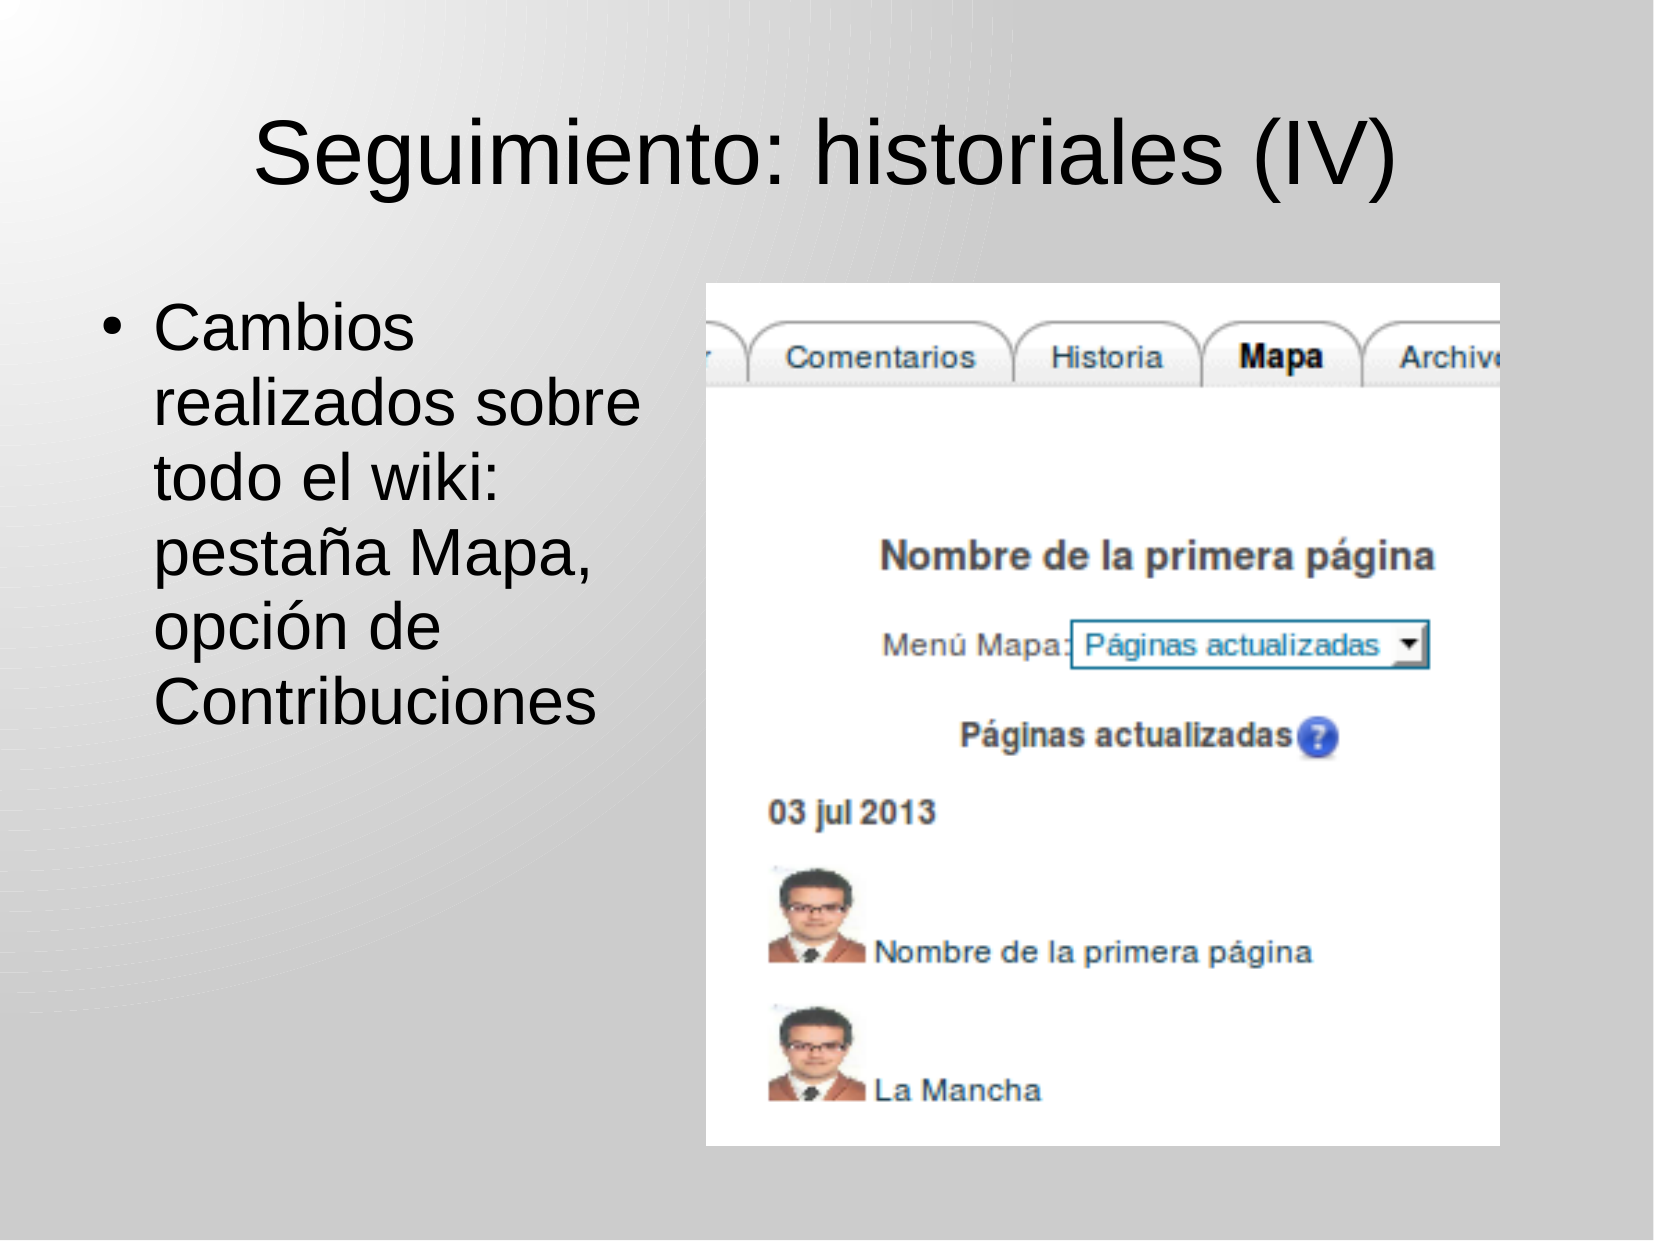

# Seguimiento: historiales (IV)
Cambios realizados sobre todo el wiki: pestaña Mapa, opción de Contribuciones